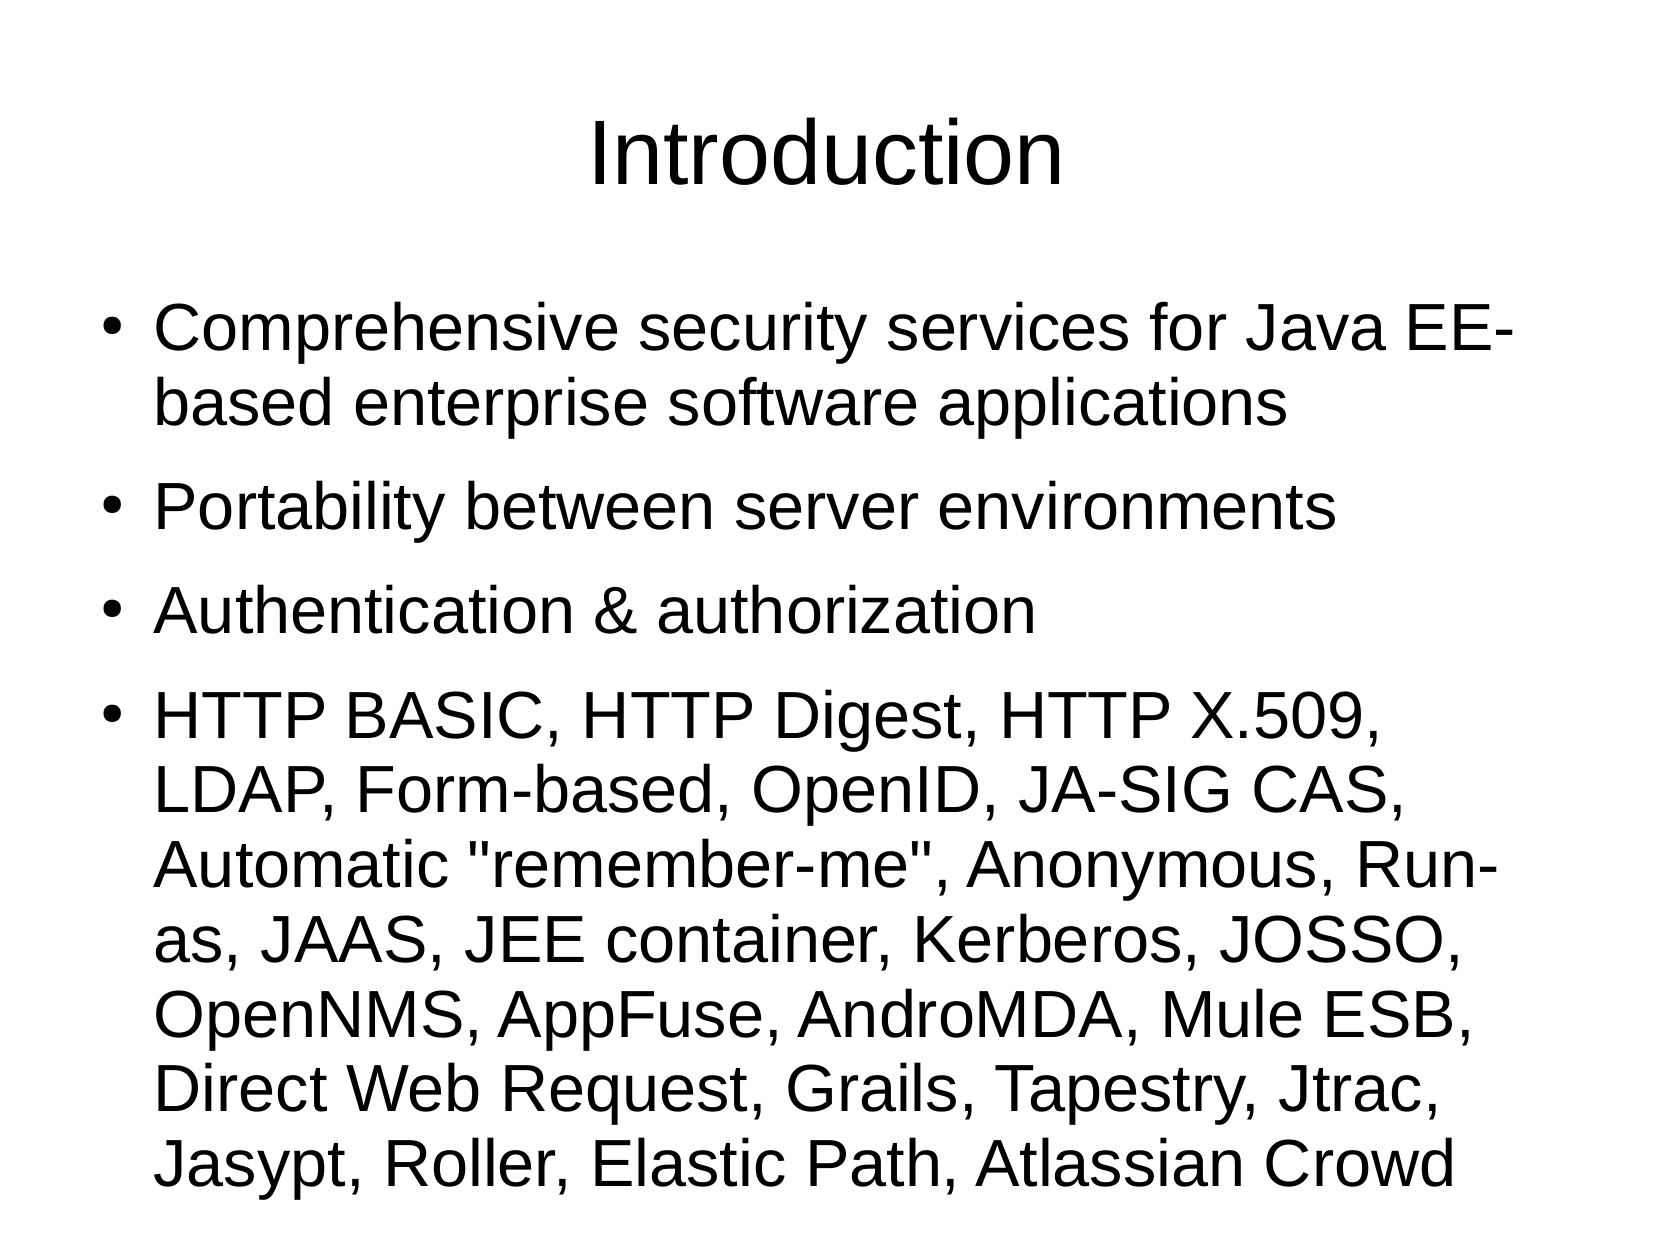

# Introduction
Comprehensive security services for Java EE-based enterprise software applications
Portability between server environments
Authentication & authorization
HTTP BASIC, HTTP Digest, HTTP X.509, LDAP, Form-based, OpenID, JA-SIG CAS, Automatic "remember-me", Anonymous, Run-as, JAAS, JEE container, Kerberos, JOSSO, OpenNMS, AppFuse, AndroMDA, Mule ESB, Direct Web Request, Grails, Tapestry, Jtrac, Jasypt, Roller, Elastic Path, Atlassian Crowd